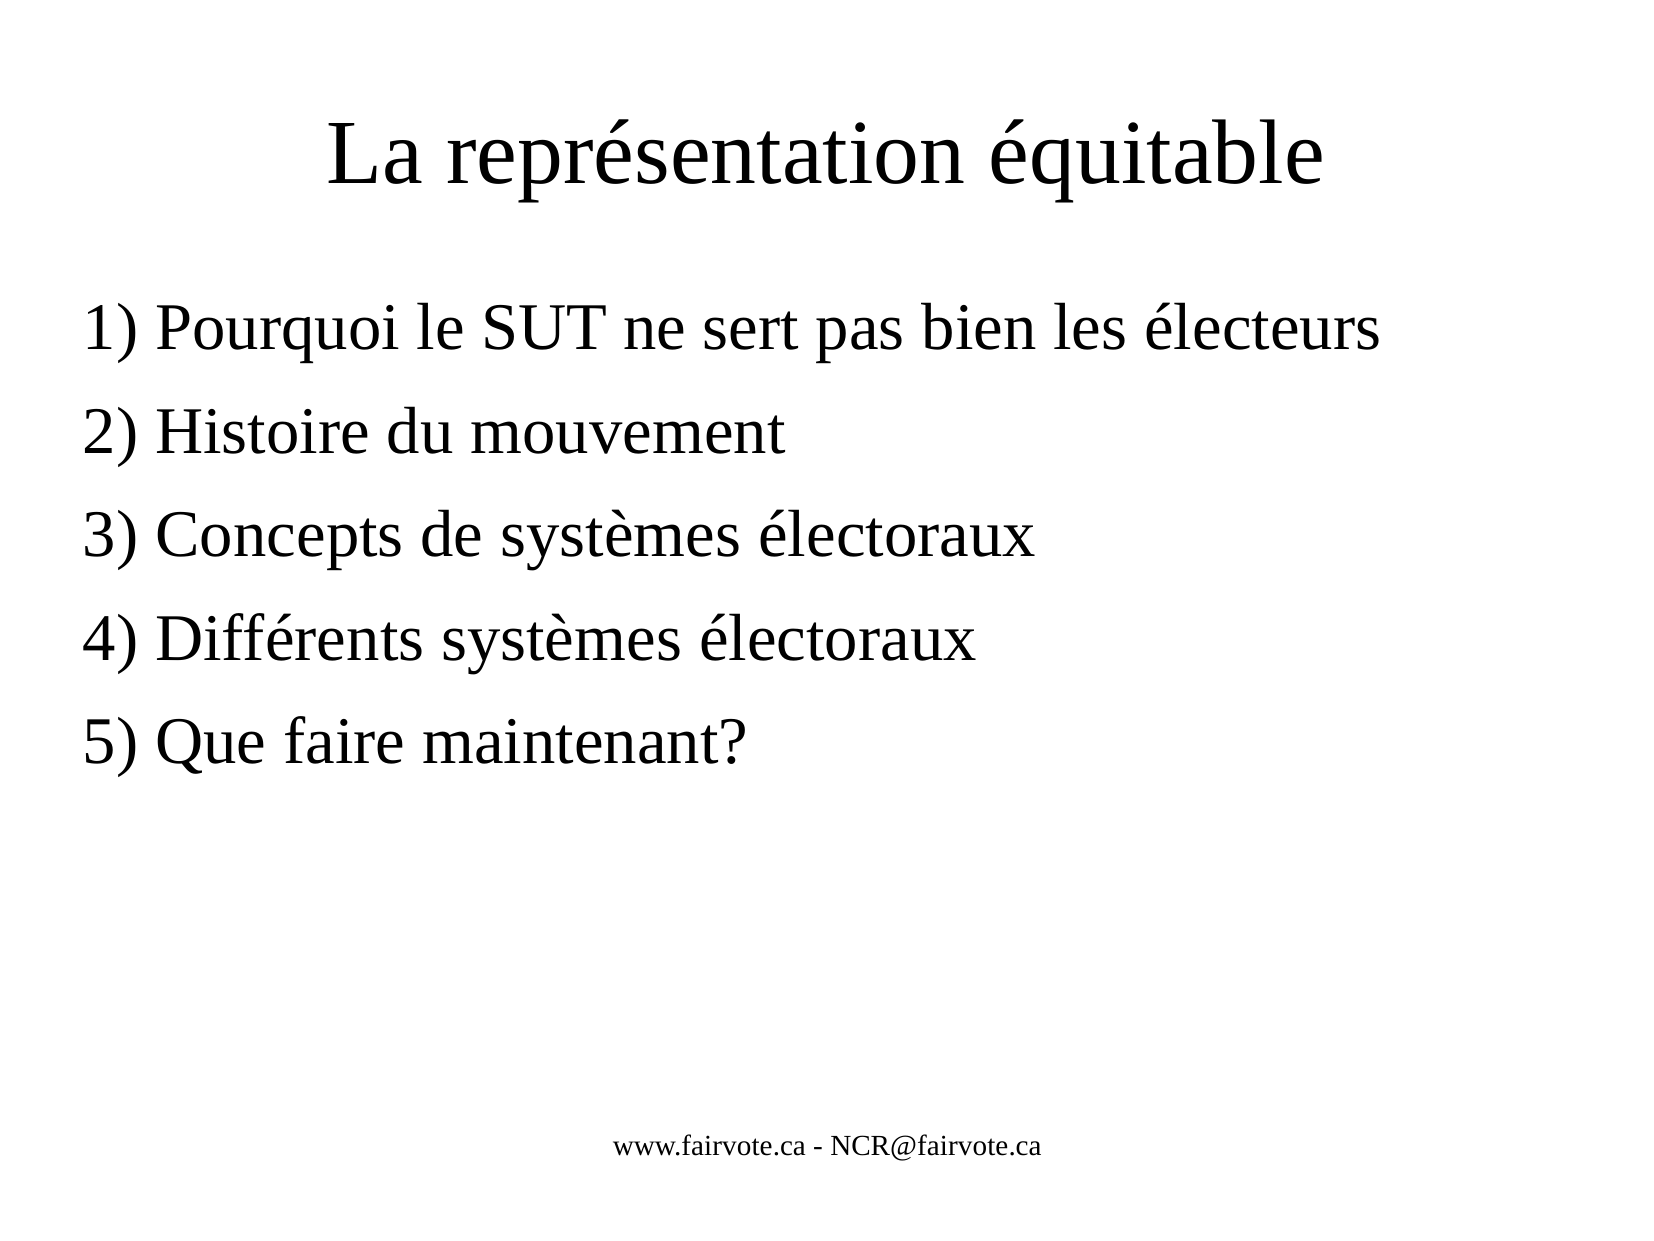

# La représentation équitable
 Pourquoi le SUT ne sert pas bien les électeurs
 Histoire du mouvement
 Concepts de systèmes électoraux
 Différents systèmes électoraux
 Que faire maintenant?
www.fairvote.ca - NCR@fairvote.ca